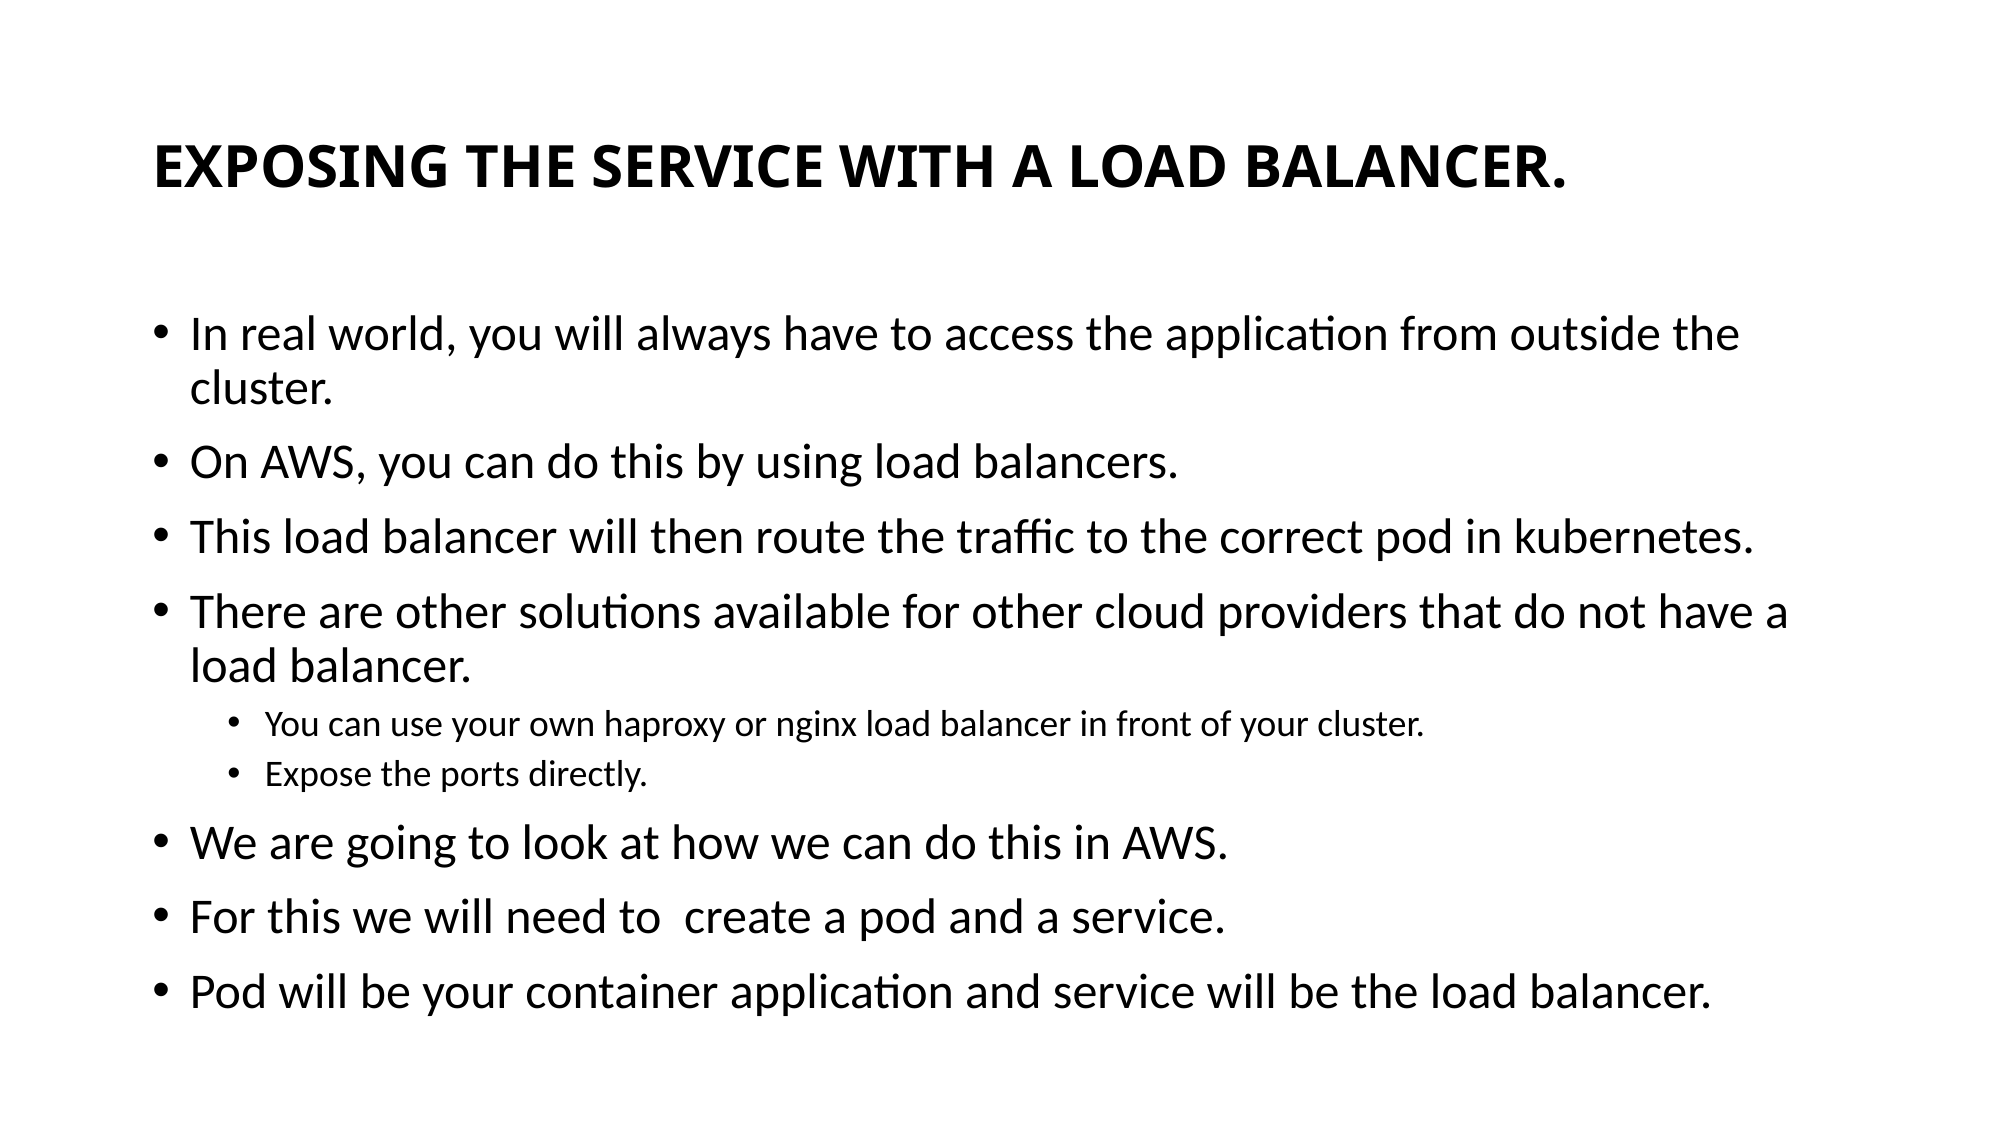

# EXPOSING THE SERVICE WITH A LOAD BALANCER.
In real world, you will always have to access the application from outside the cluster.
On AWS, you can do this by using load balancers.
This load balancer will then route the traffic to the correct pod in kubernetes.
There are other solutions available for other cloud providers that do not have a load balancer.
You can use your own haproxy or nginx load balancer in front of your cluster.
Expose the ports directly.
We are going to look at how we can do this in AWS.
For this we will need to  create a pod and a service.
Pod will be your container application and service will be the load balancer.